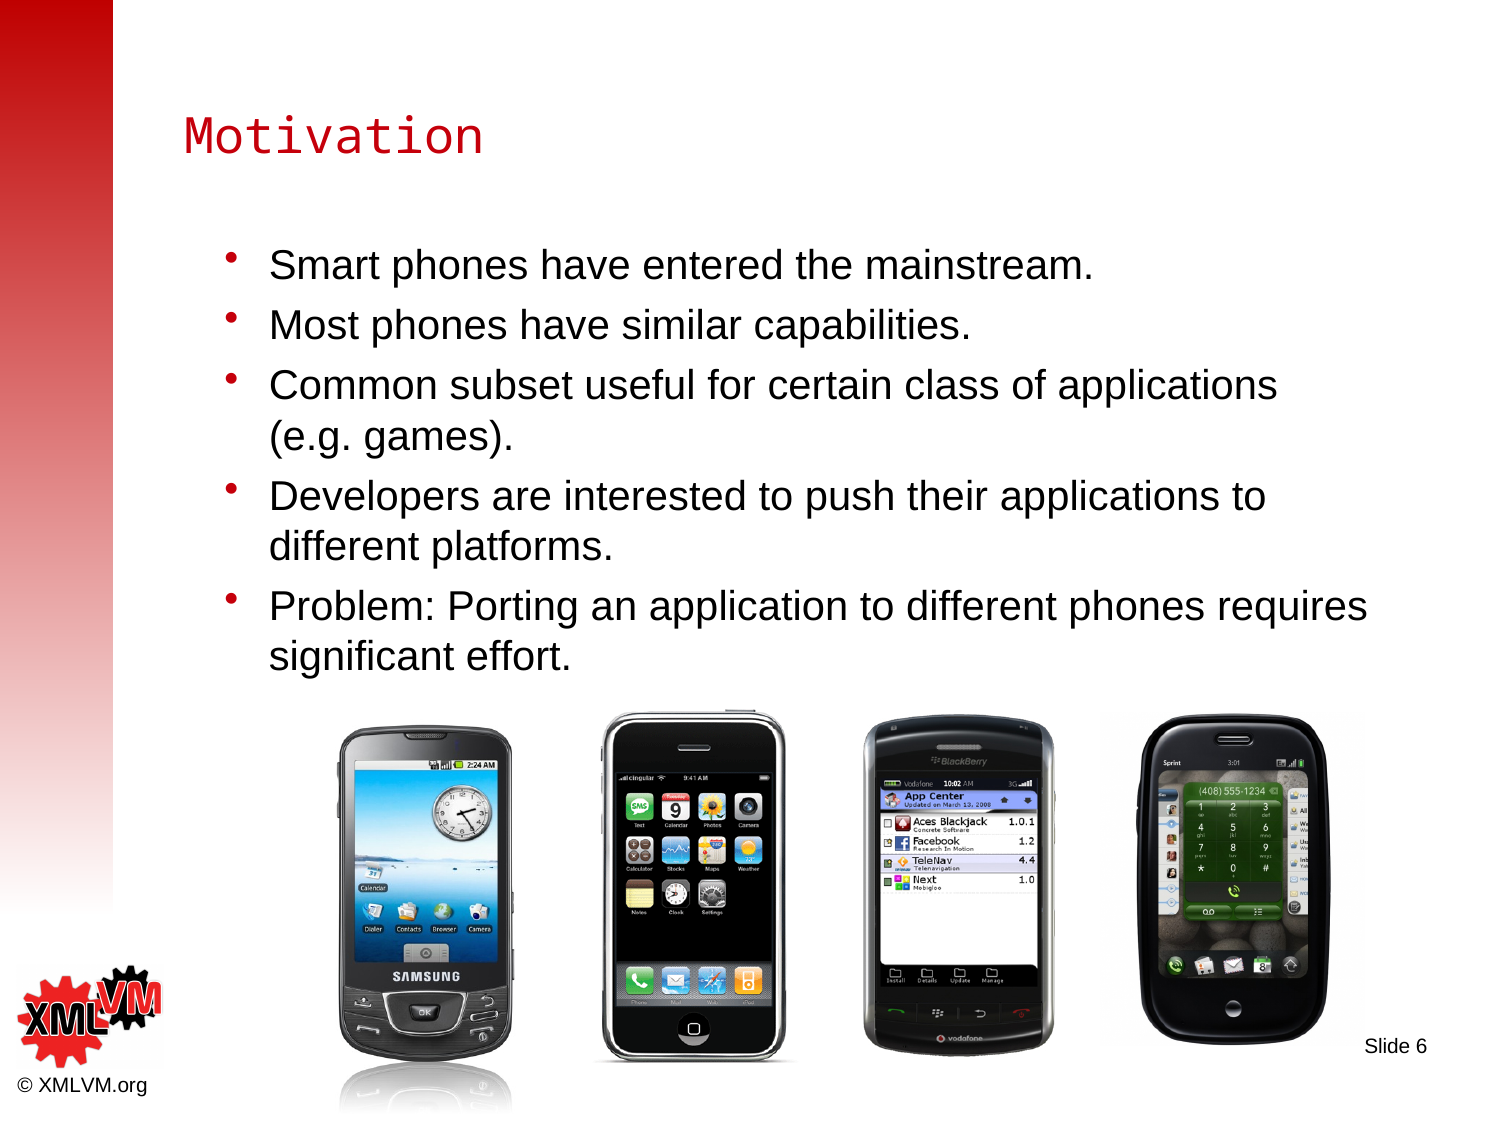

# Motivation
Smart phones have entered the mainstream.
Most phones have similar capabilities.
Common subset useful for certain class of applications
(e.g. games).
Developers are interested to push their applications to different platforms.
Problem: Porting an application to different phones requires significant effort.